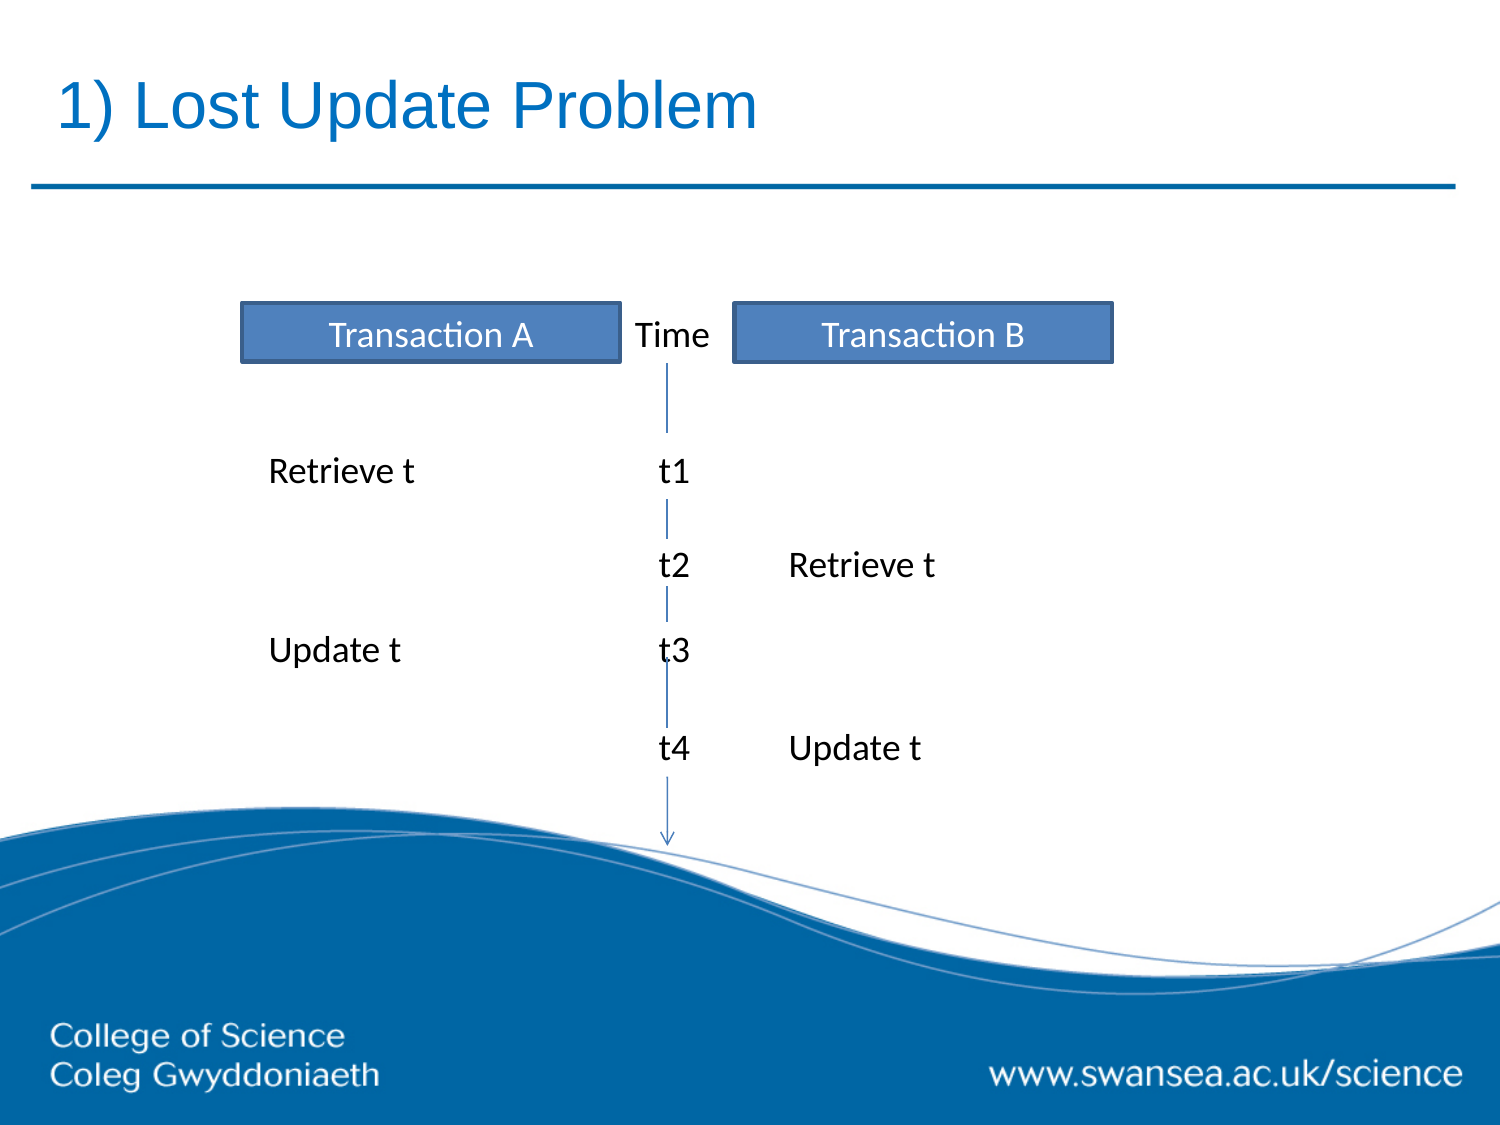

1) Lost Update Problem
Transaction A
Time
Transaction B
Retrieve t
t1
t2
Retrieve t
Update t
t3
t4
Update t